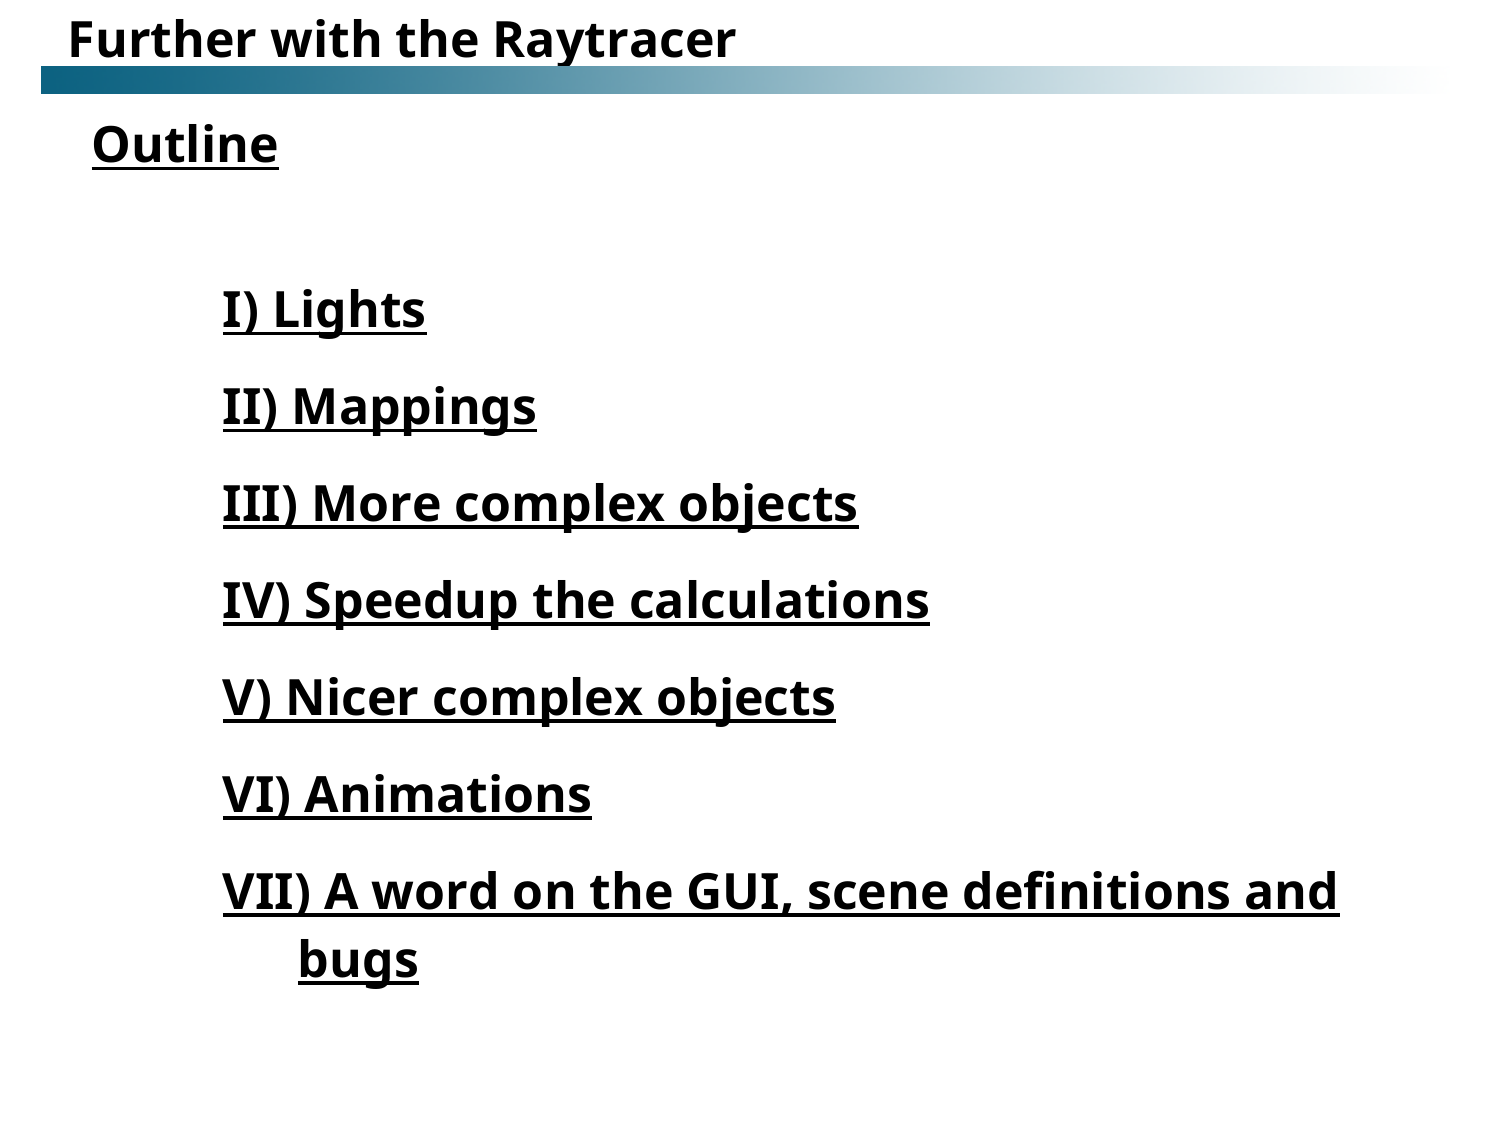

# Further with the Raytracer
Outline
I) Lights
II) Mappings
III) More complex objects
IV) Speedup the calculations
V) Nicer complex objects
VI) Animations
VII) A word on the GUI, scene definitions and bugs